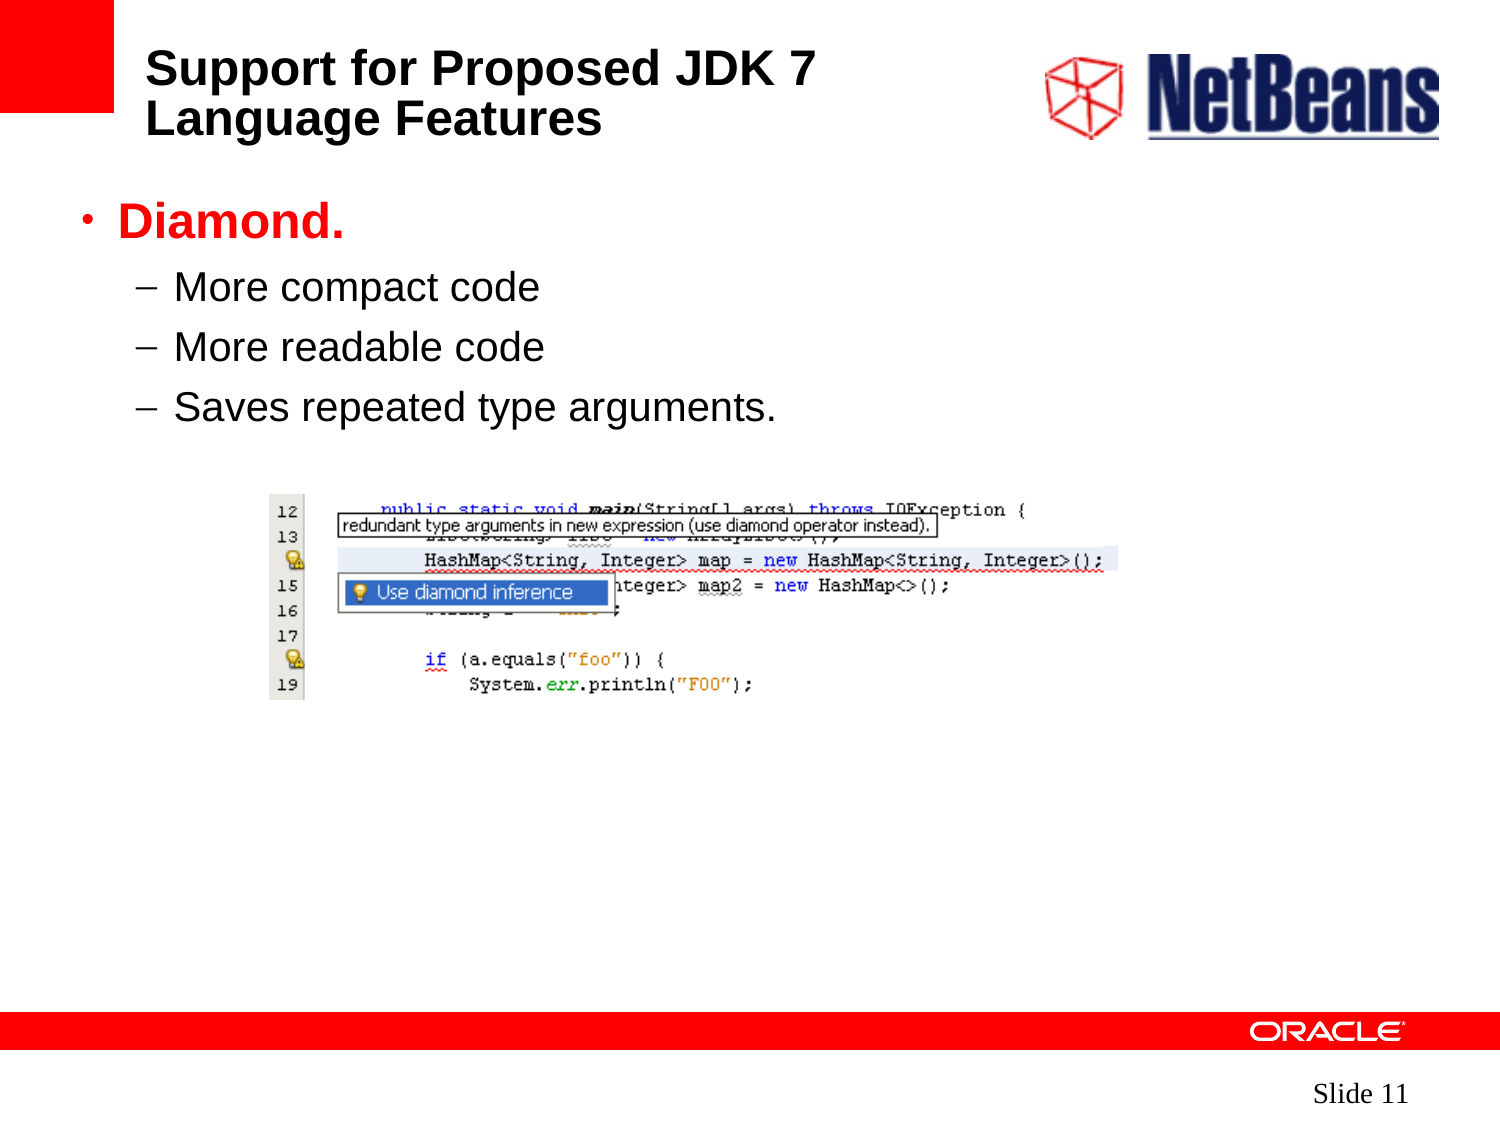

# Support for Proposed JDK 7 Language Features
Diamond.
More compact code
More readable code
Saves repeated type arguments.